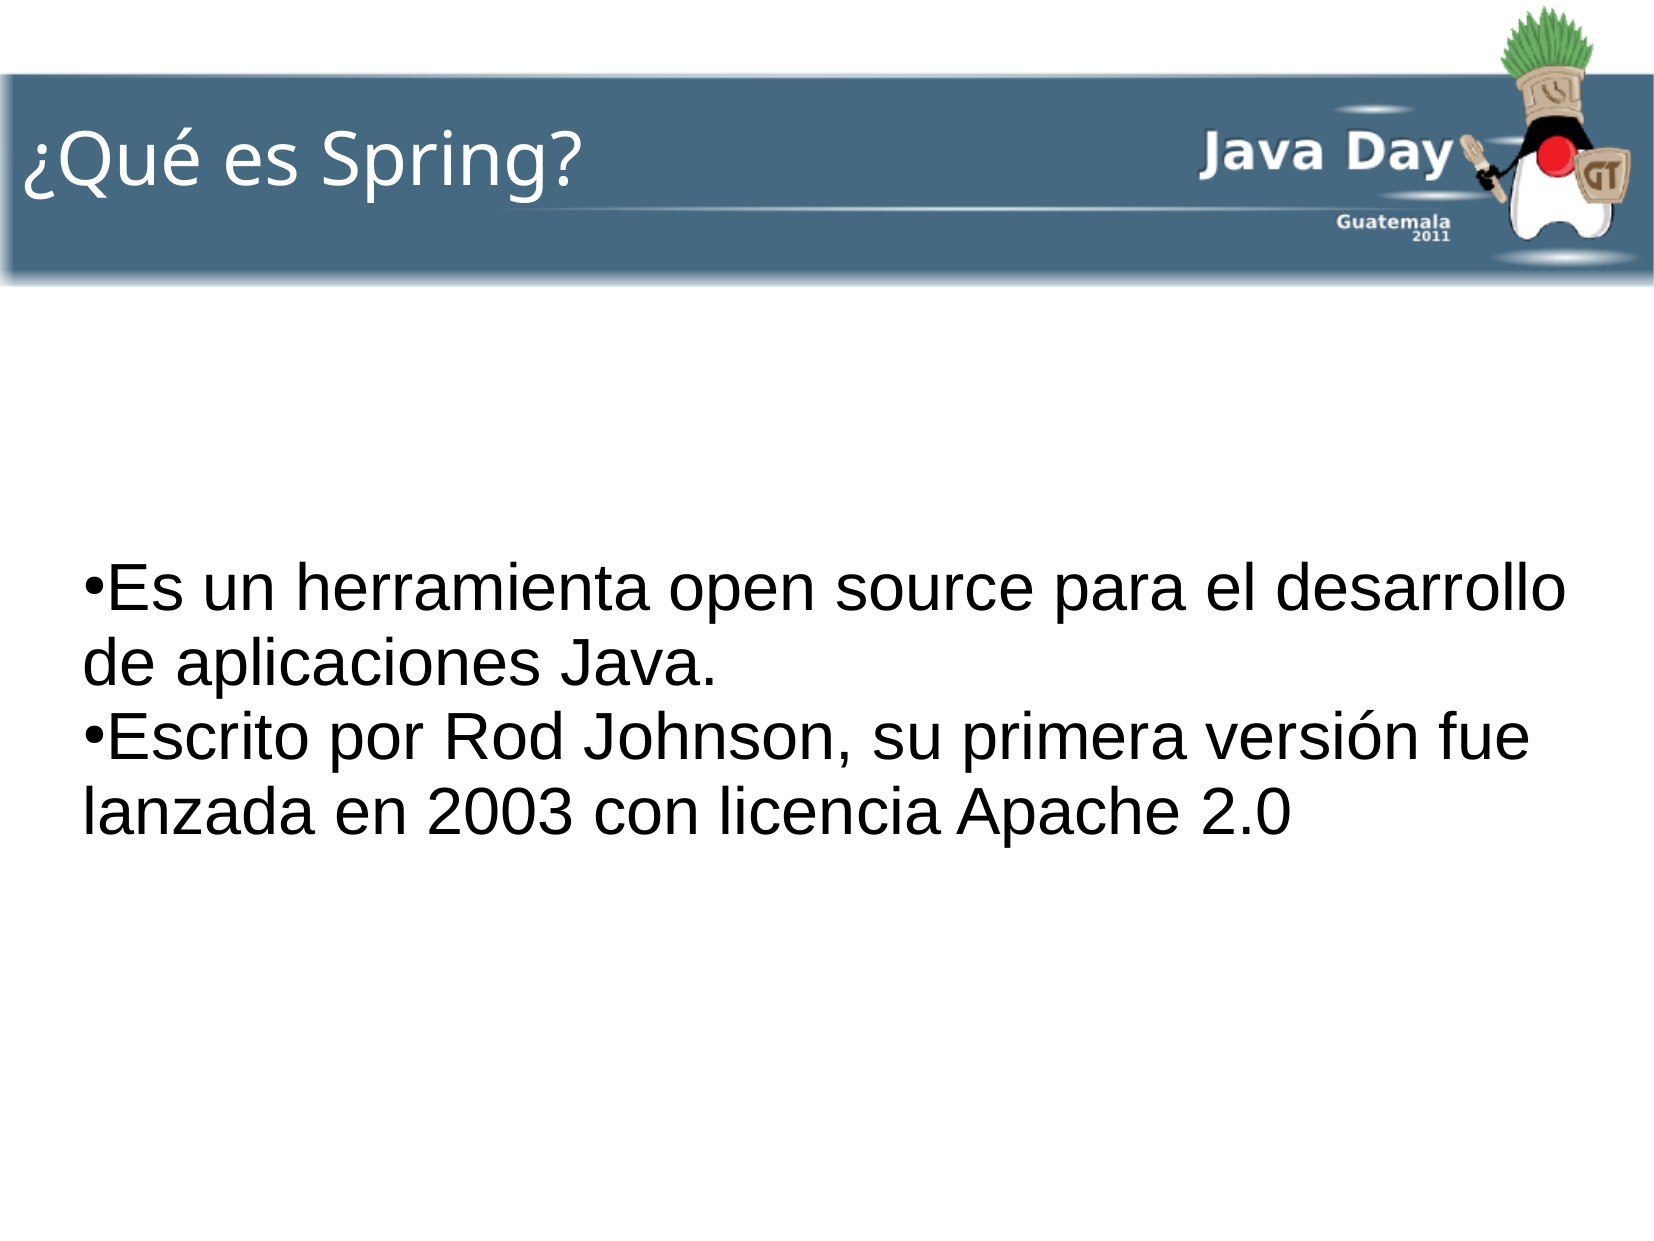

# ¿Qué es Spring?
Es un herramienta open source para el desarrollo de aplicaciones Java.
Escrito por Rod Johnson, su primera versión fue lanzada en 2003 con licencia Apache 2.0